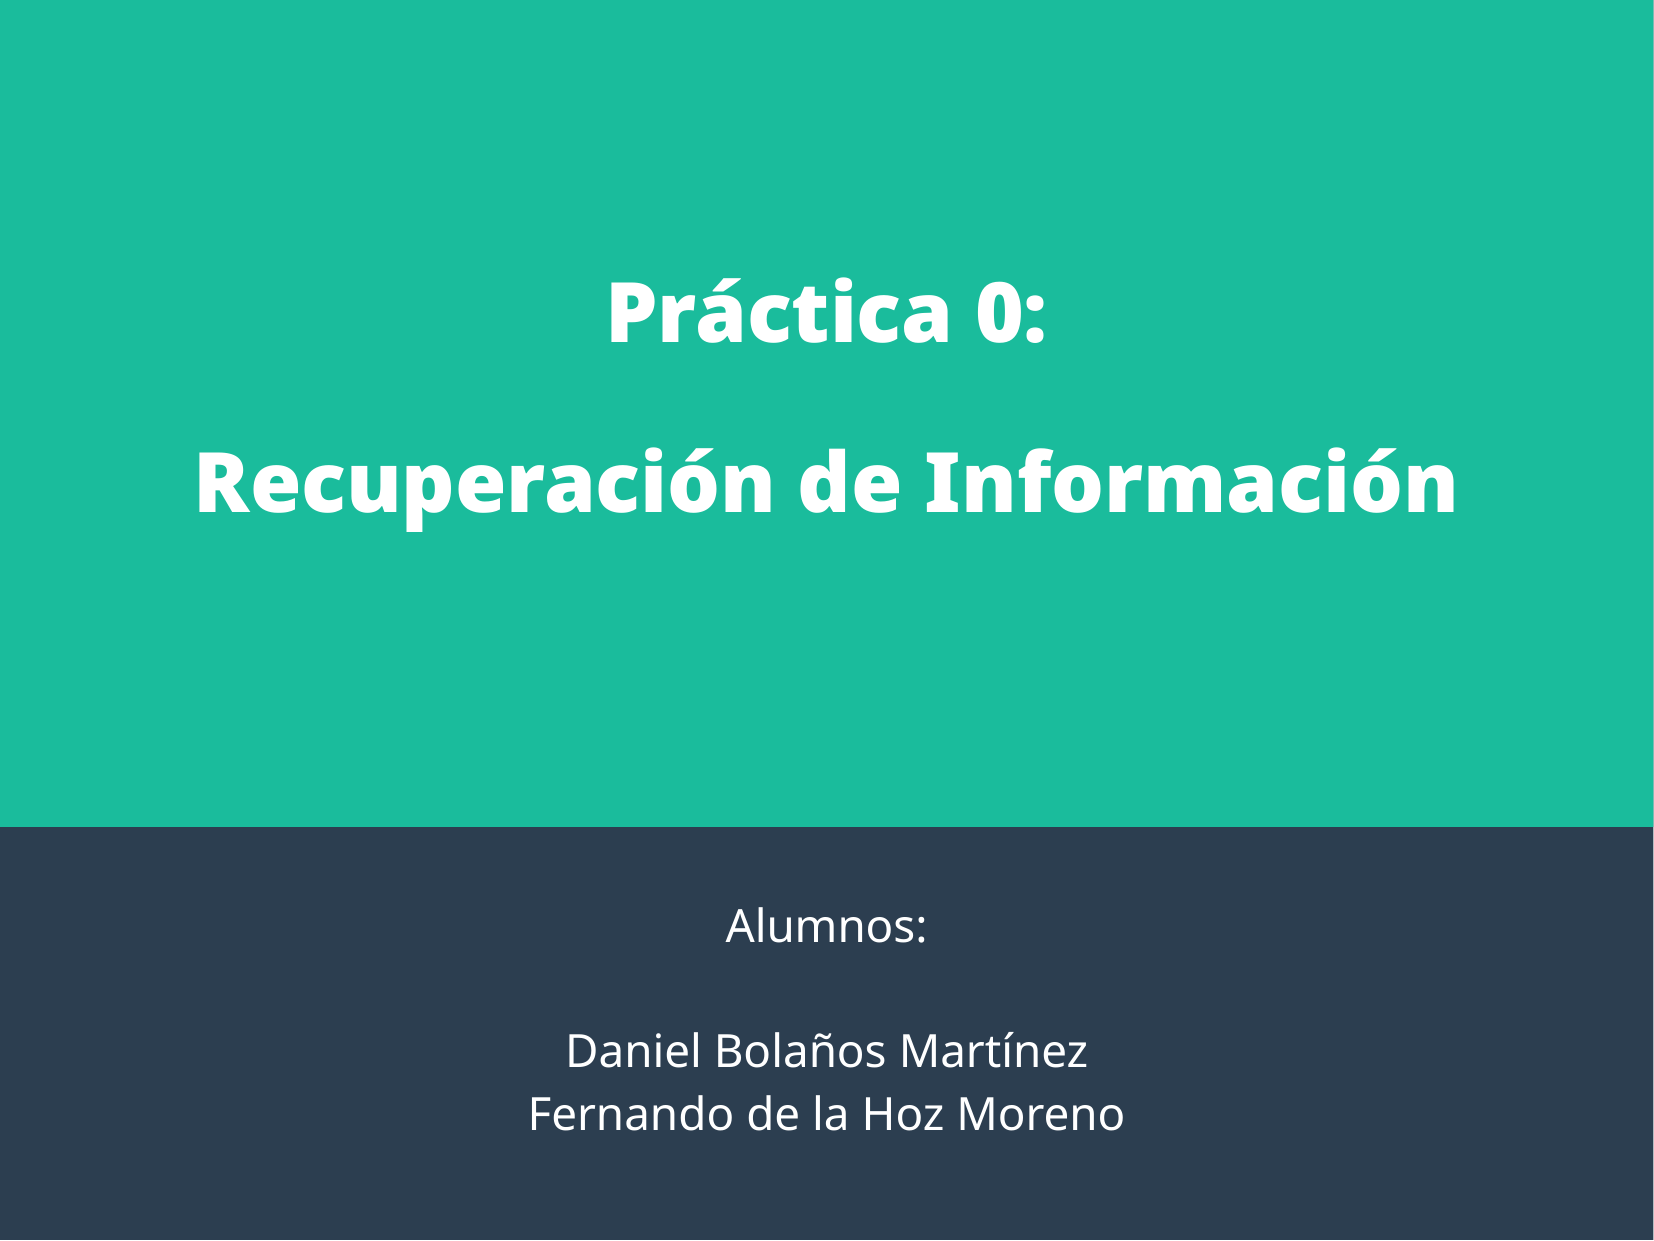

# Práctica 0: Recuperación de Información
Alumnos:
Daniel Bolaños Martínez
Fernando de la Hoz Moreno